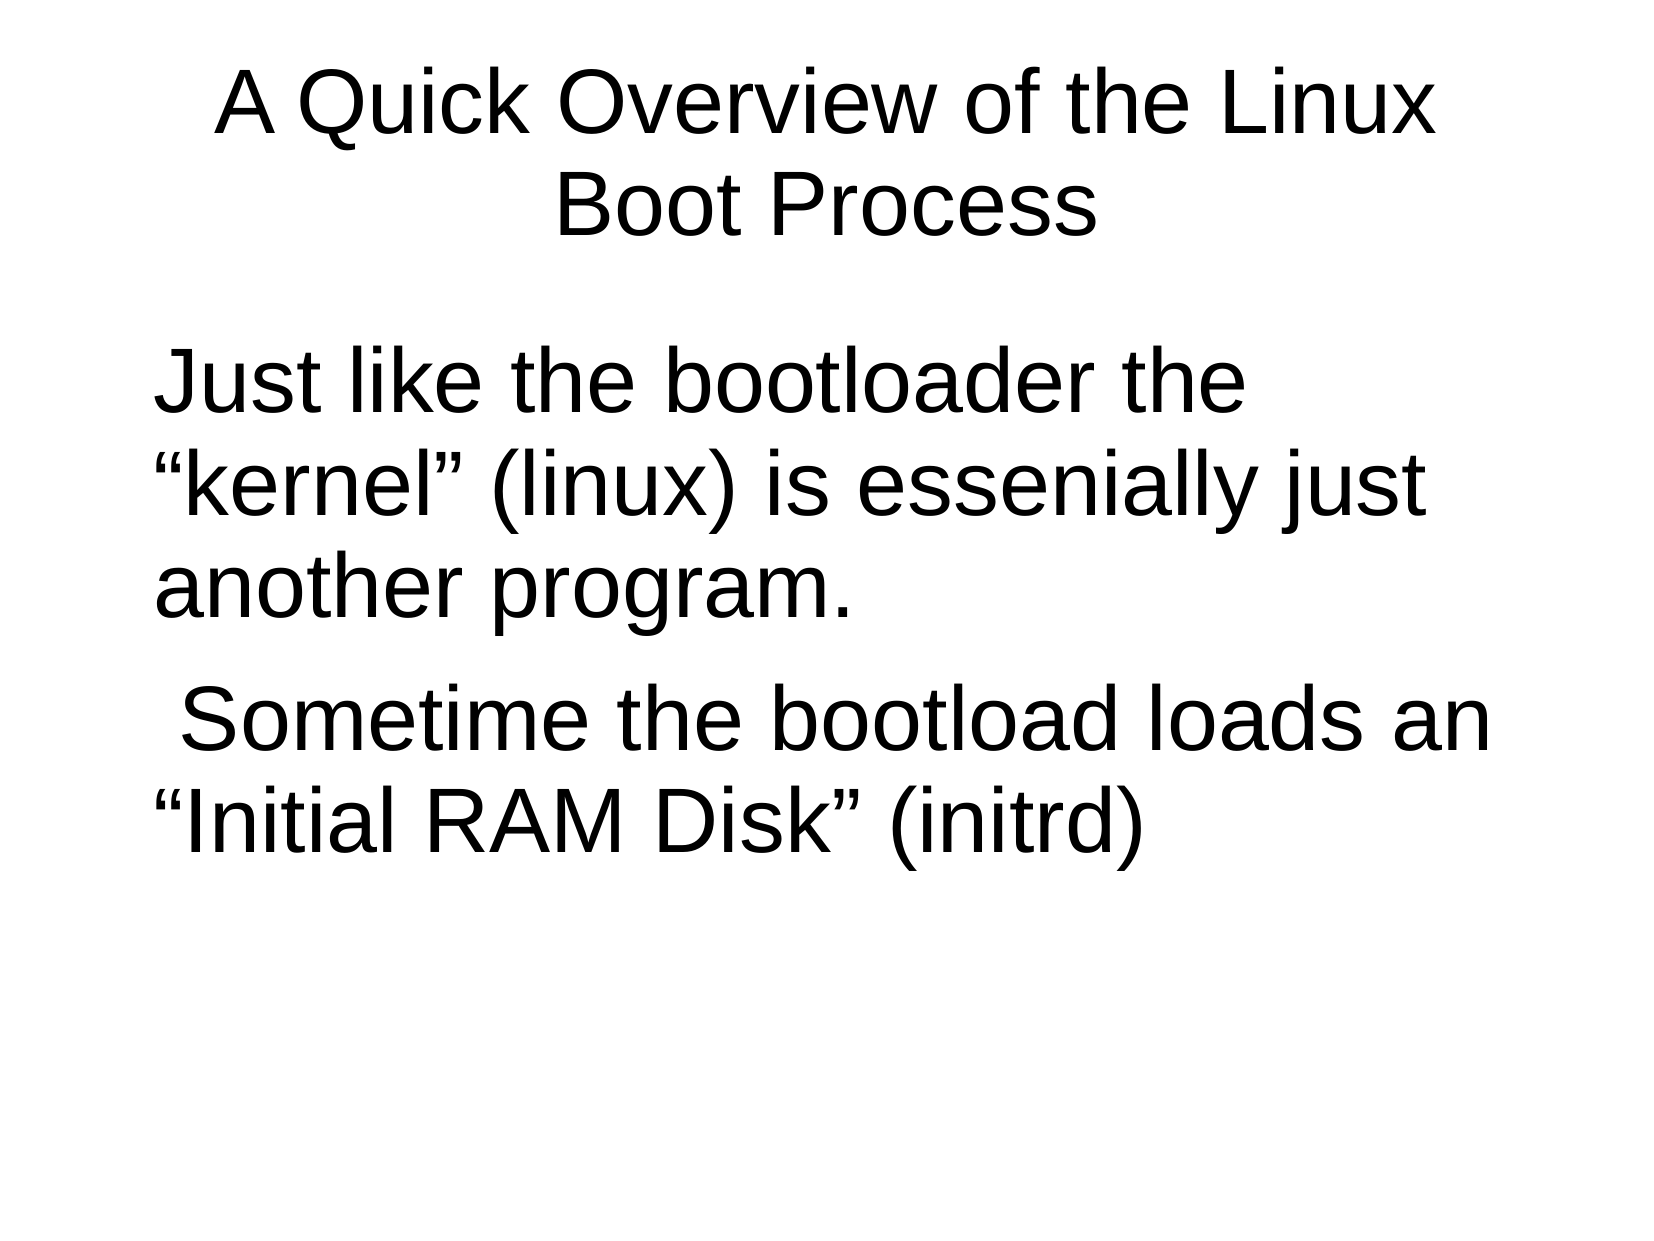

# A Quick Overview of the Linux Boot Process
Just like the bootloader the “kernel” (linux) is essenially just another program.
 Sometime the bootload loads an “Initial RAM Disk” (initrd)